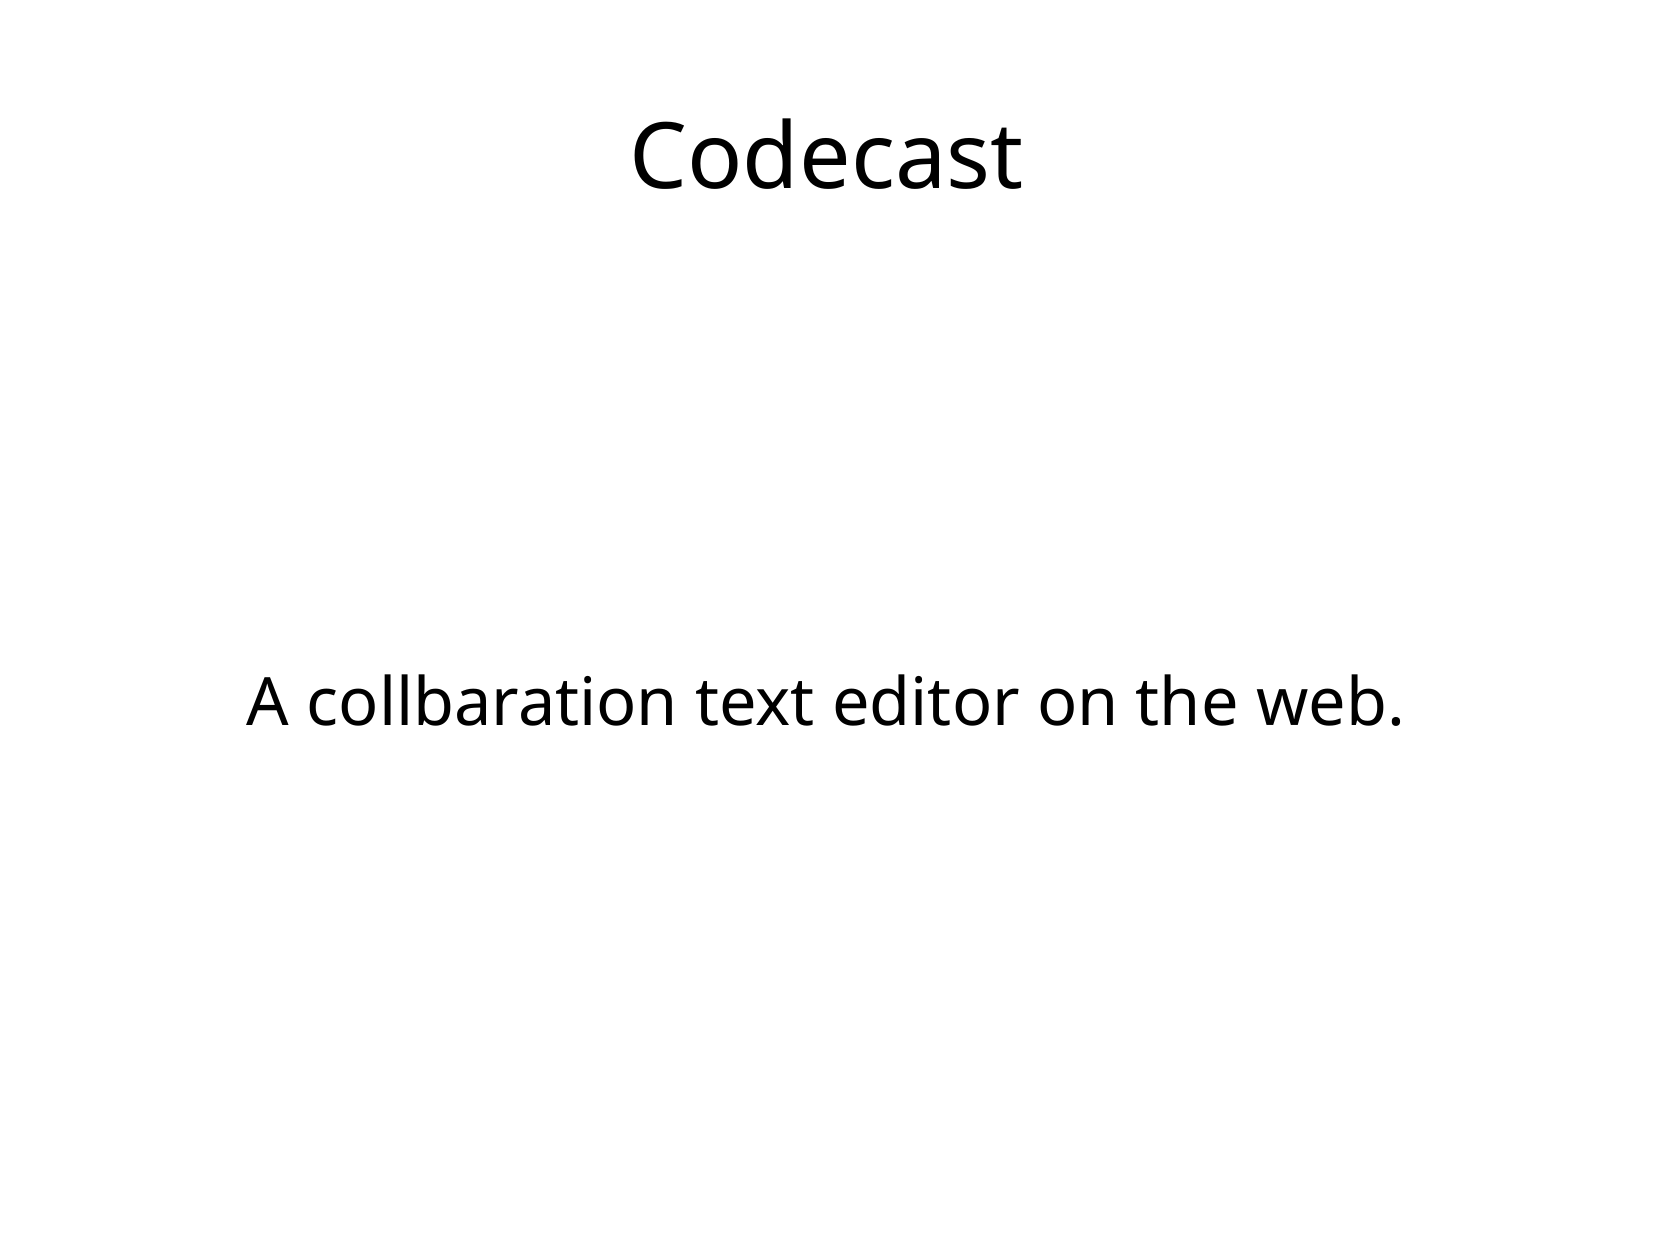

# Codecast
A collbaration text editor on the web.